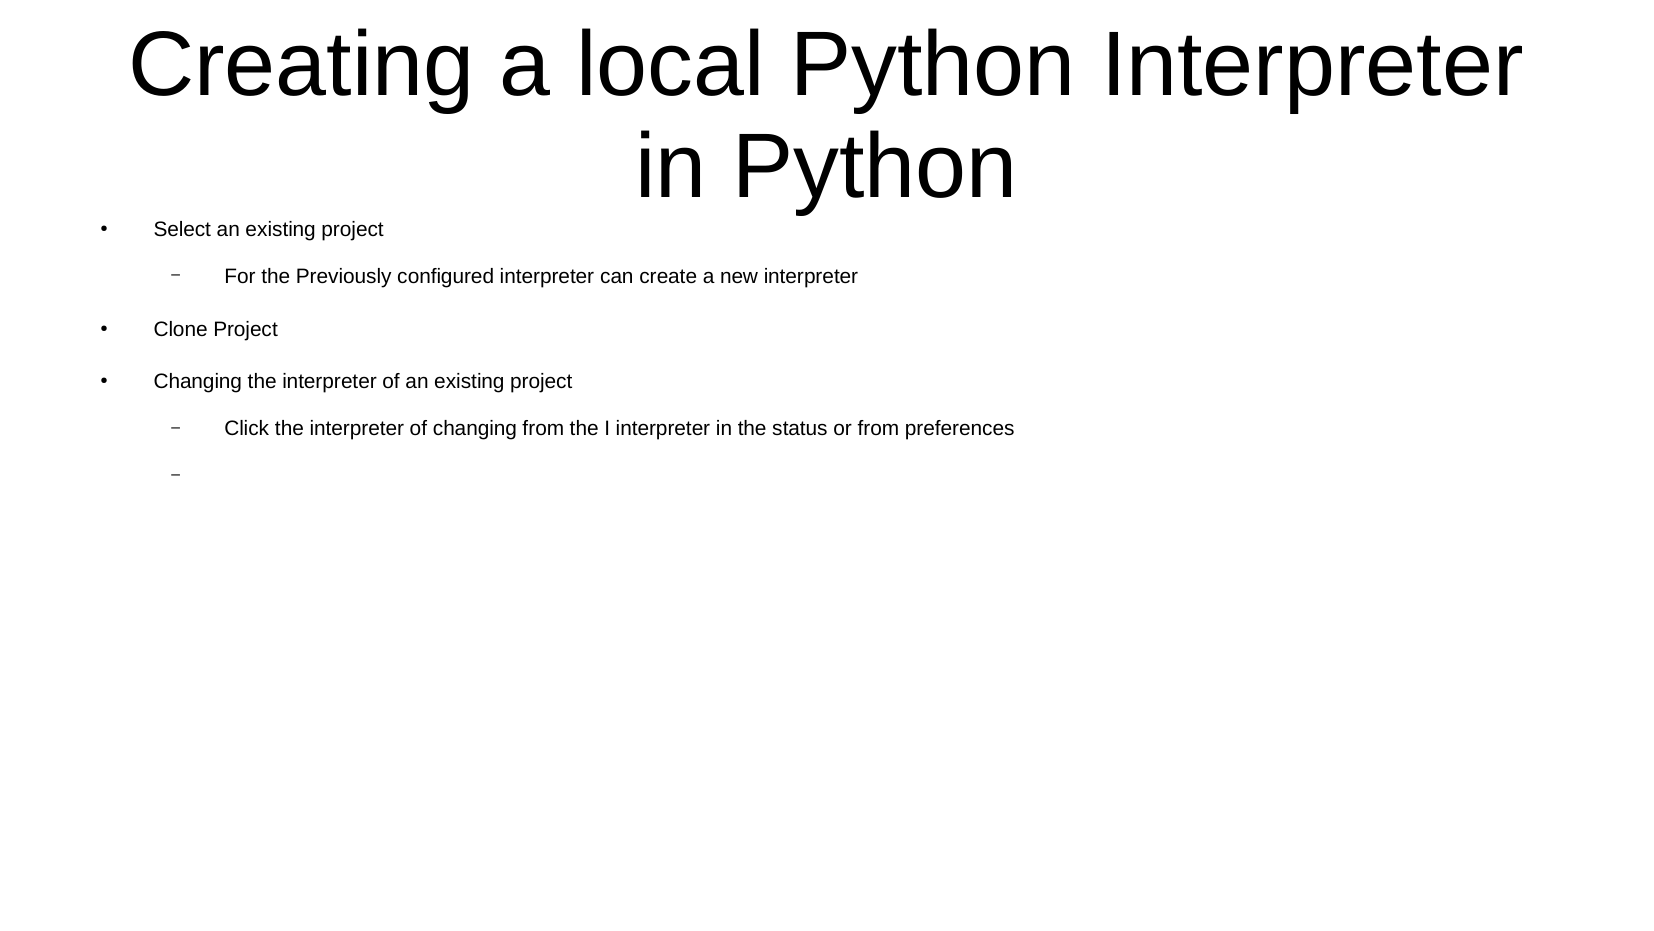

# Creating a local Python Interpreter in Python
Select an existing project
For the Previously configured interpreter can create a new interpreter
Clone Project
Changing the interpreter of an existing project
Click the interpreter of changing from the I interpreter in the status or from preferences